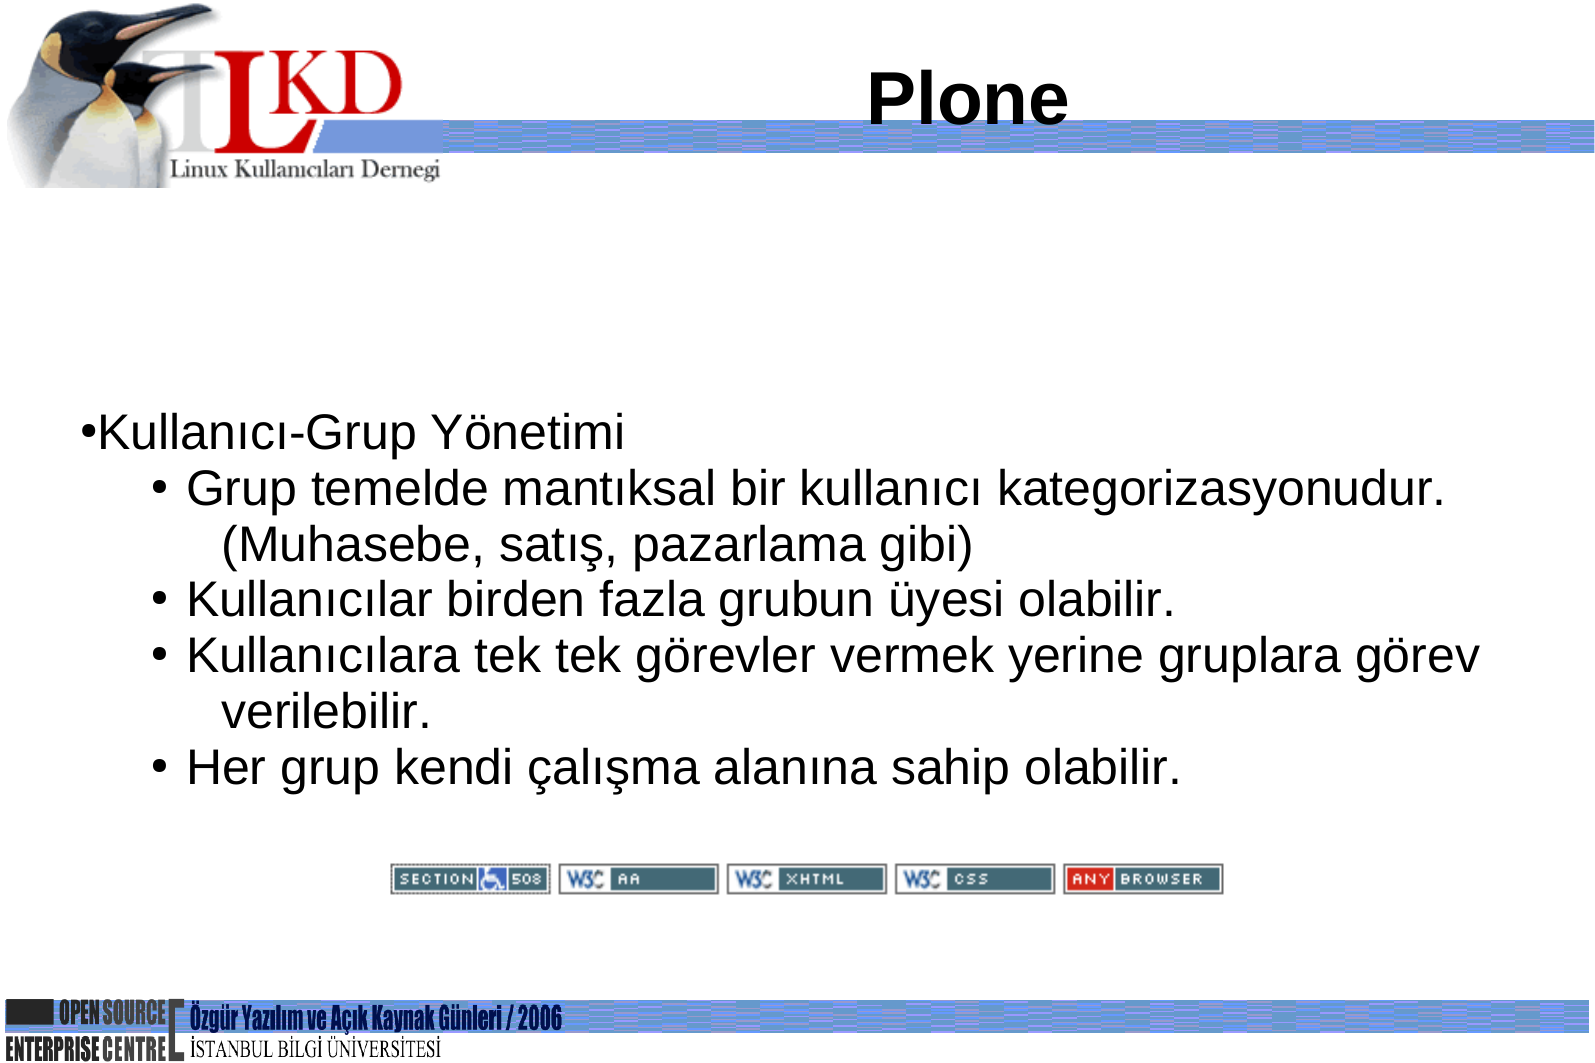

# Plone
Kullanıcı-Grup Yönetimi
Grup temelde mantıksal bir kullanıcı kategorizasyonudur. (Muhasebe, satış, pazarlama gibi)
Kullanıcılar birden fazla grubun üyesi olabilir.
Kullanıcılara tek tek görevler vermek yerine gruplara görev verilebilir.
Her grup kendi çalışma alanına sahip olabilir.